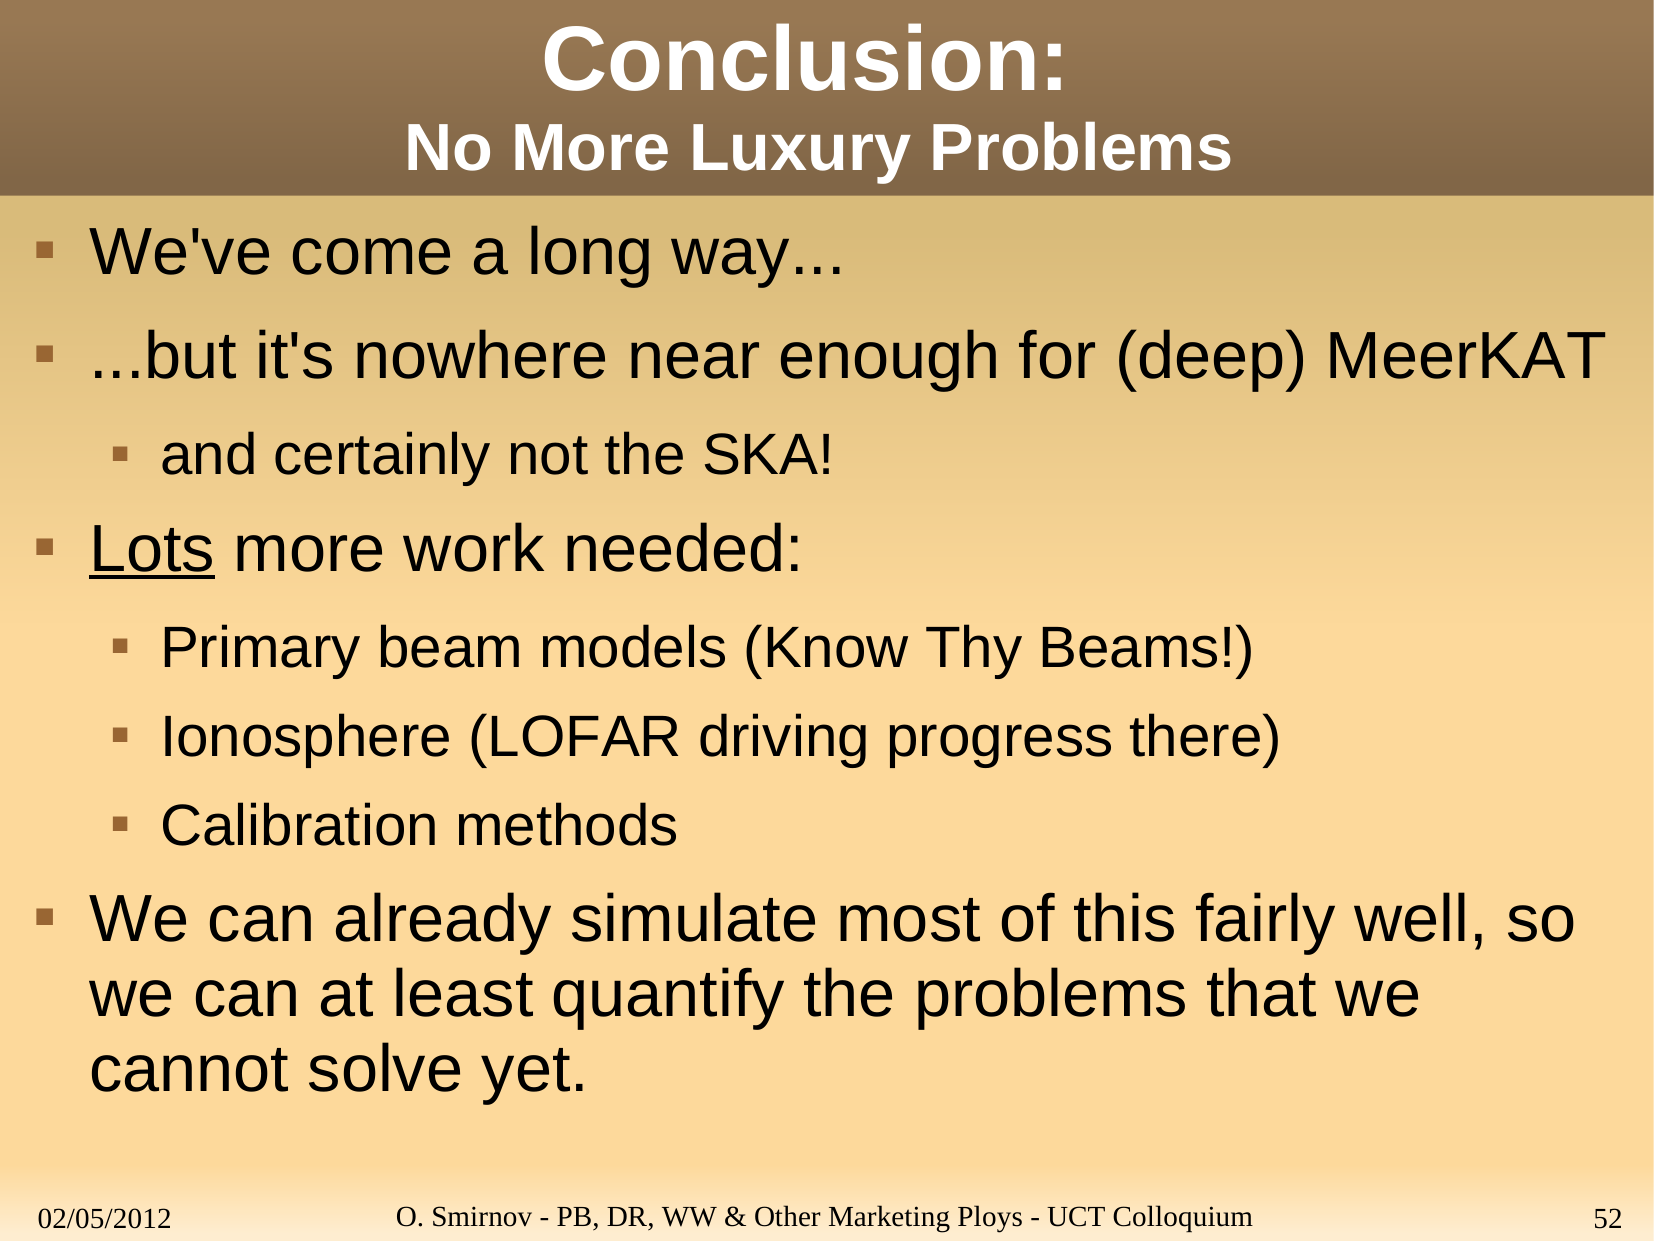

# Conclusion: No More Luxury Problems
We've come a long way...
...but it's nowhere near enough for (deep) MeerKAT
and certainly not the SKA!
Lots more work needed:
Primary beam models (Know Thy Beams!)
Ionosphere (LOFAR driving progress there)
Calibration methods
We can already simulate most of this fairly well, so we can at least quantify the problems that we cannot solve yet.
O. Smirnov - PB, DR, WW & Other Marketing Ploys - UCT Colloquium
02/05/2012
52